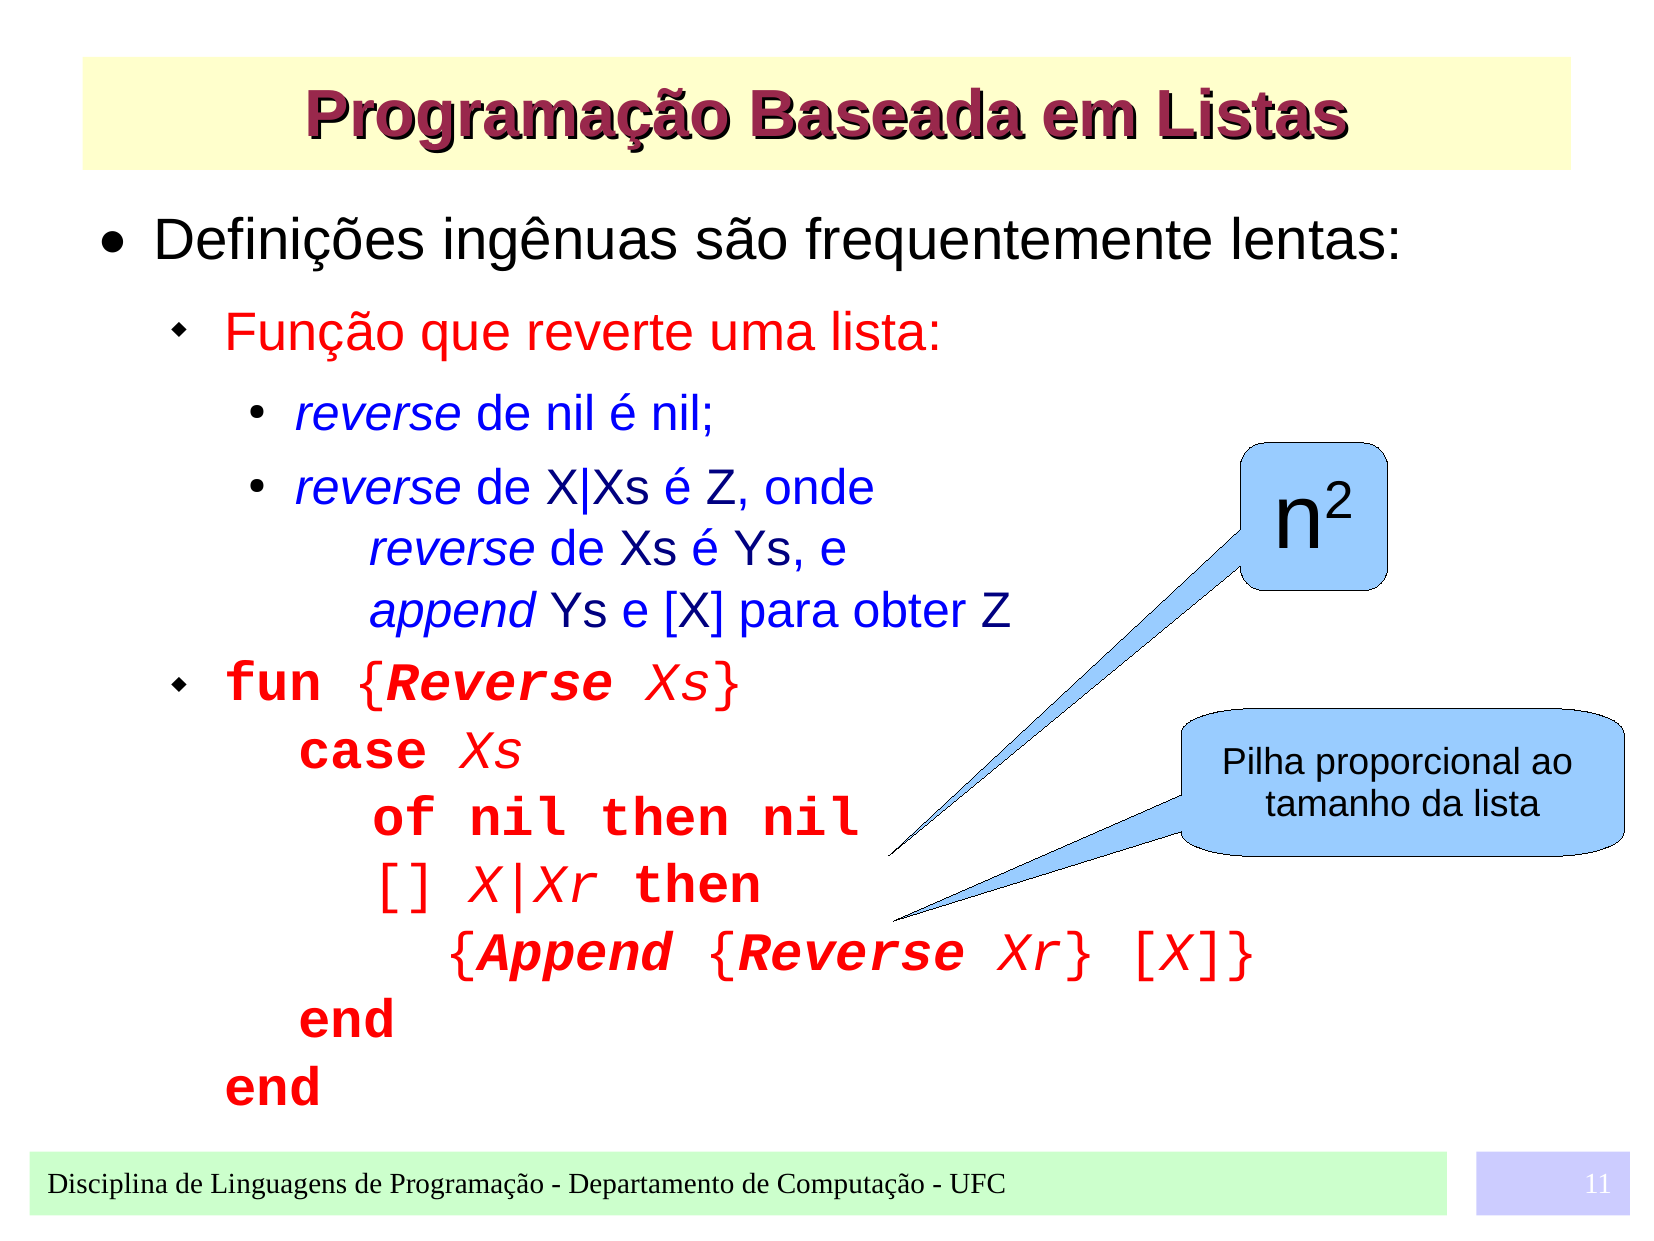

# Programação Baseada em Listas
Definições ingênuas são frequentemente lentas:
Função que reverte uma lista:
reverse de nil é nil;
reverse de X|Xs é Z, onde
	reverse de Xs é Ys, e
	append Ys e [X] para obter Z
fun {Reverse Xs}
	case Xs
		of nil then nil
		[] X|Xr then
			{Append {Reverse Xr} [X]}
	end
end
n2
Pilha proporcional ao
tamanho da lista
Disciplina de Linguagens de Programação - Departamento de Computação - UFC
11